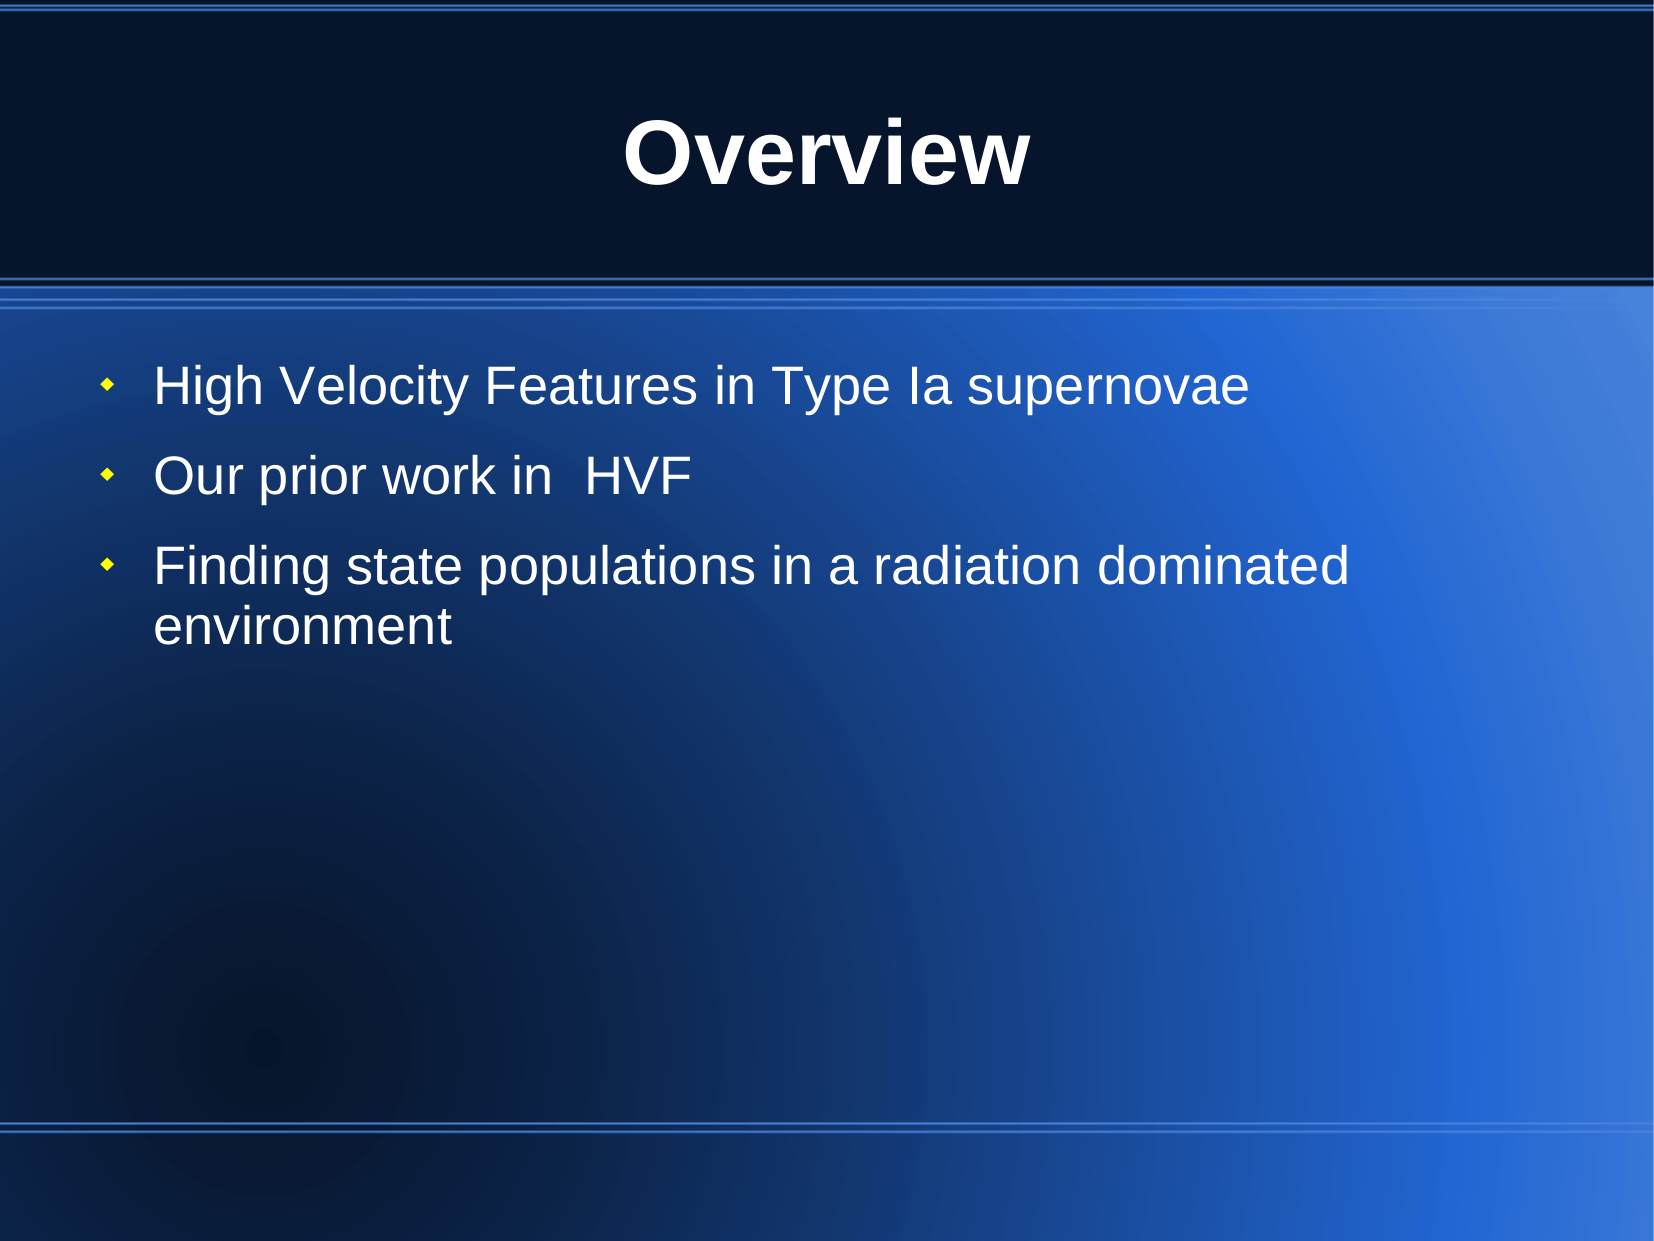

# Overview
High Velocity Features in Type Ia supernovae
Our prior work in HVF
Finding state populations in a radiation dominated environment